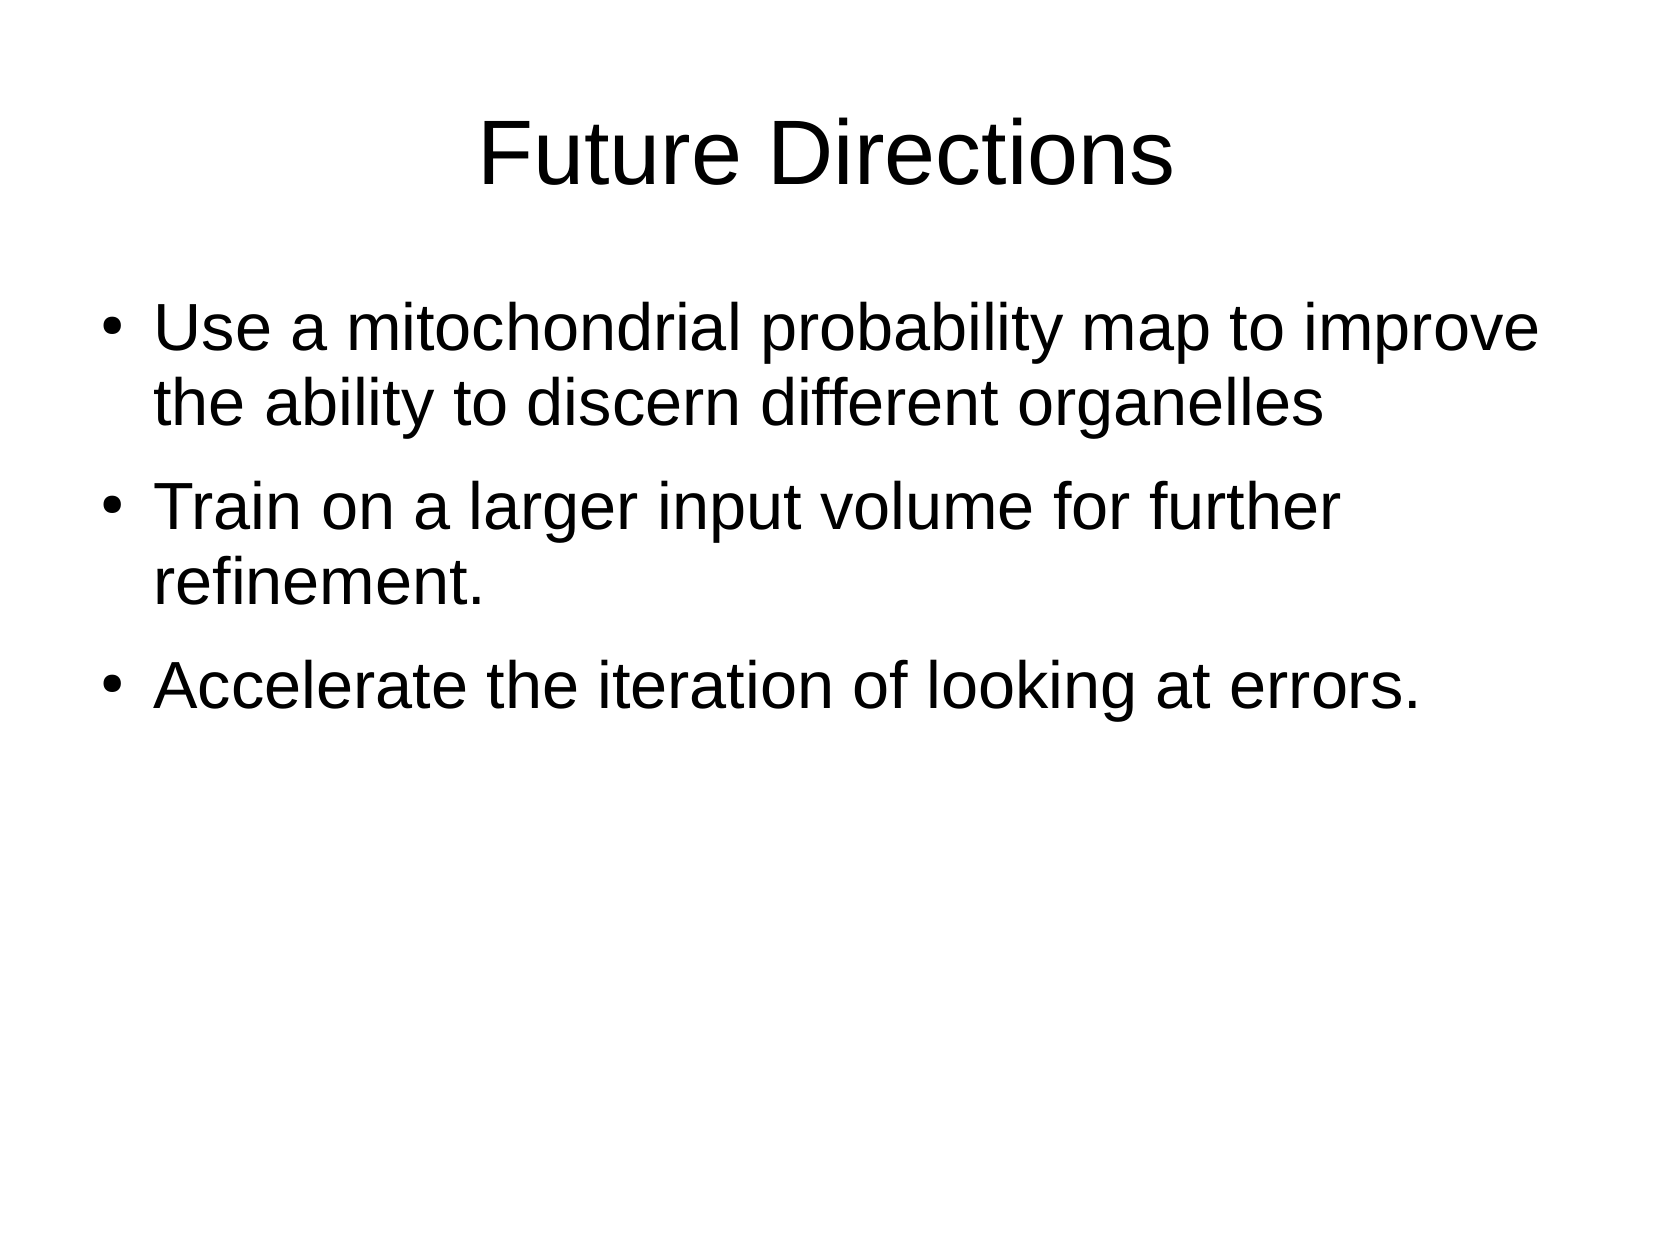

# Future Directions
Use a mitochondrial probability map to improve the ability to discern different organelles
Train on a larger input volume for further refinement.
Accelerate the iteration of looking at errors.